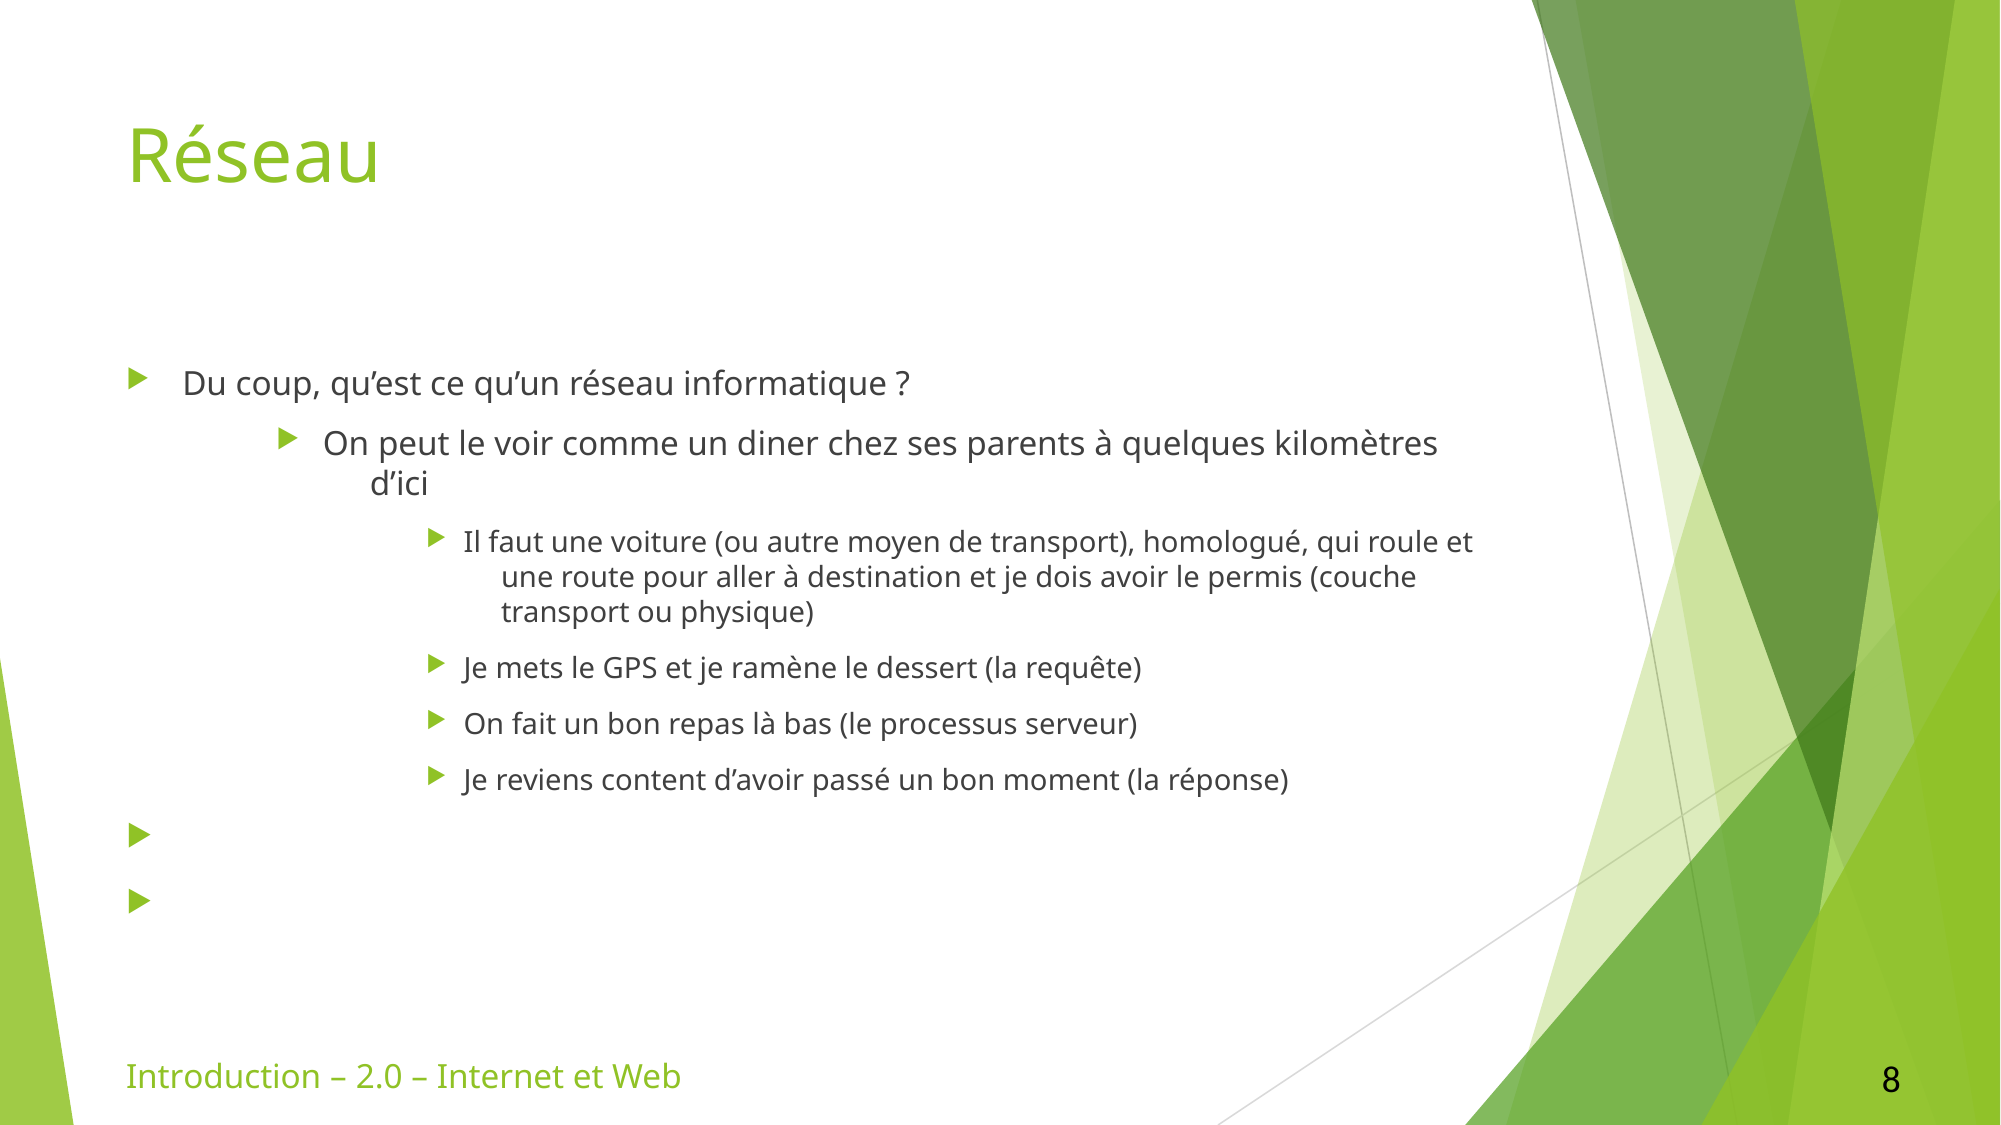

# Réseau
Du coup, qu’est ce qu’un réseau informatique ?
On peut le voir comme un diner chez ses parents à quelques kilomètres d’ici
Il faut une voiture (ou autre moyen de transport), homologué, qui roule et une route pour aller à destination et je dois avoir le permis (couche transport ou physique)
Je mets le GPS et je ramène le dessert (la requête)
On fait un bon repas là bas (le processus serveur)
Je reviens content d’avoir passé un bon moment (la réponse)
Introduction – 2.0 – Internet et Web